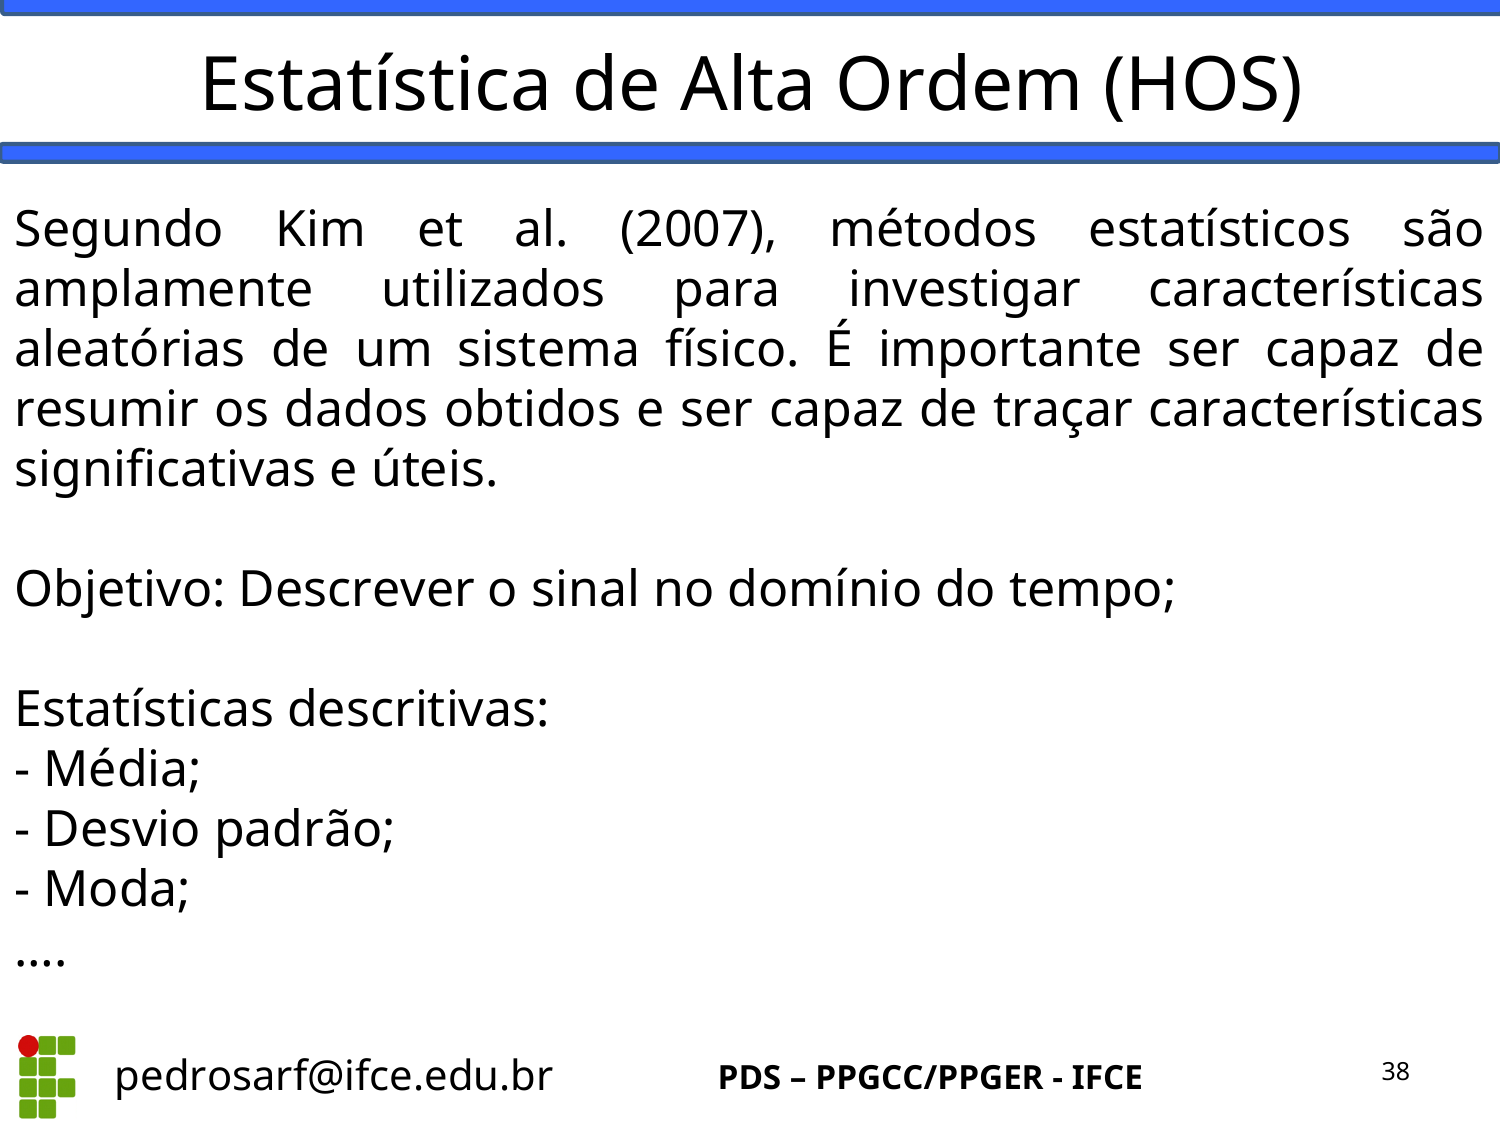

Estatística de Alta Ordem (HOS)
Segundo Kim et al. (2007), métodos estatísticos são amplamente utilizados para investigar características aleatórias de um sistema físico. É importante ser capaz de resumir os dados obtidos e ser capaz de traçar características significativas e úteis.
Objetivo: Descrever o sinal no domínio do tempo;
Estatísticas descritivas:
- Média;
- Desvio padrão;
- Moda;
….